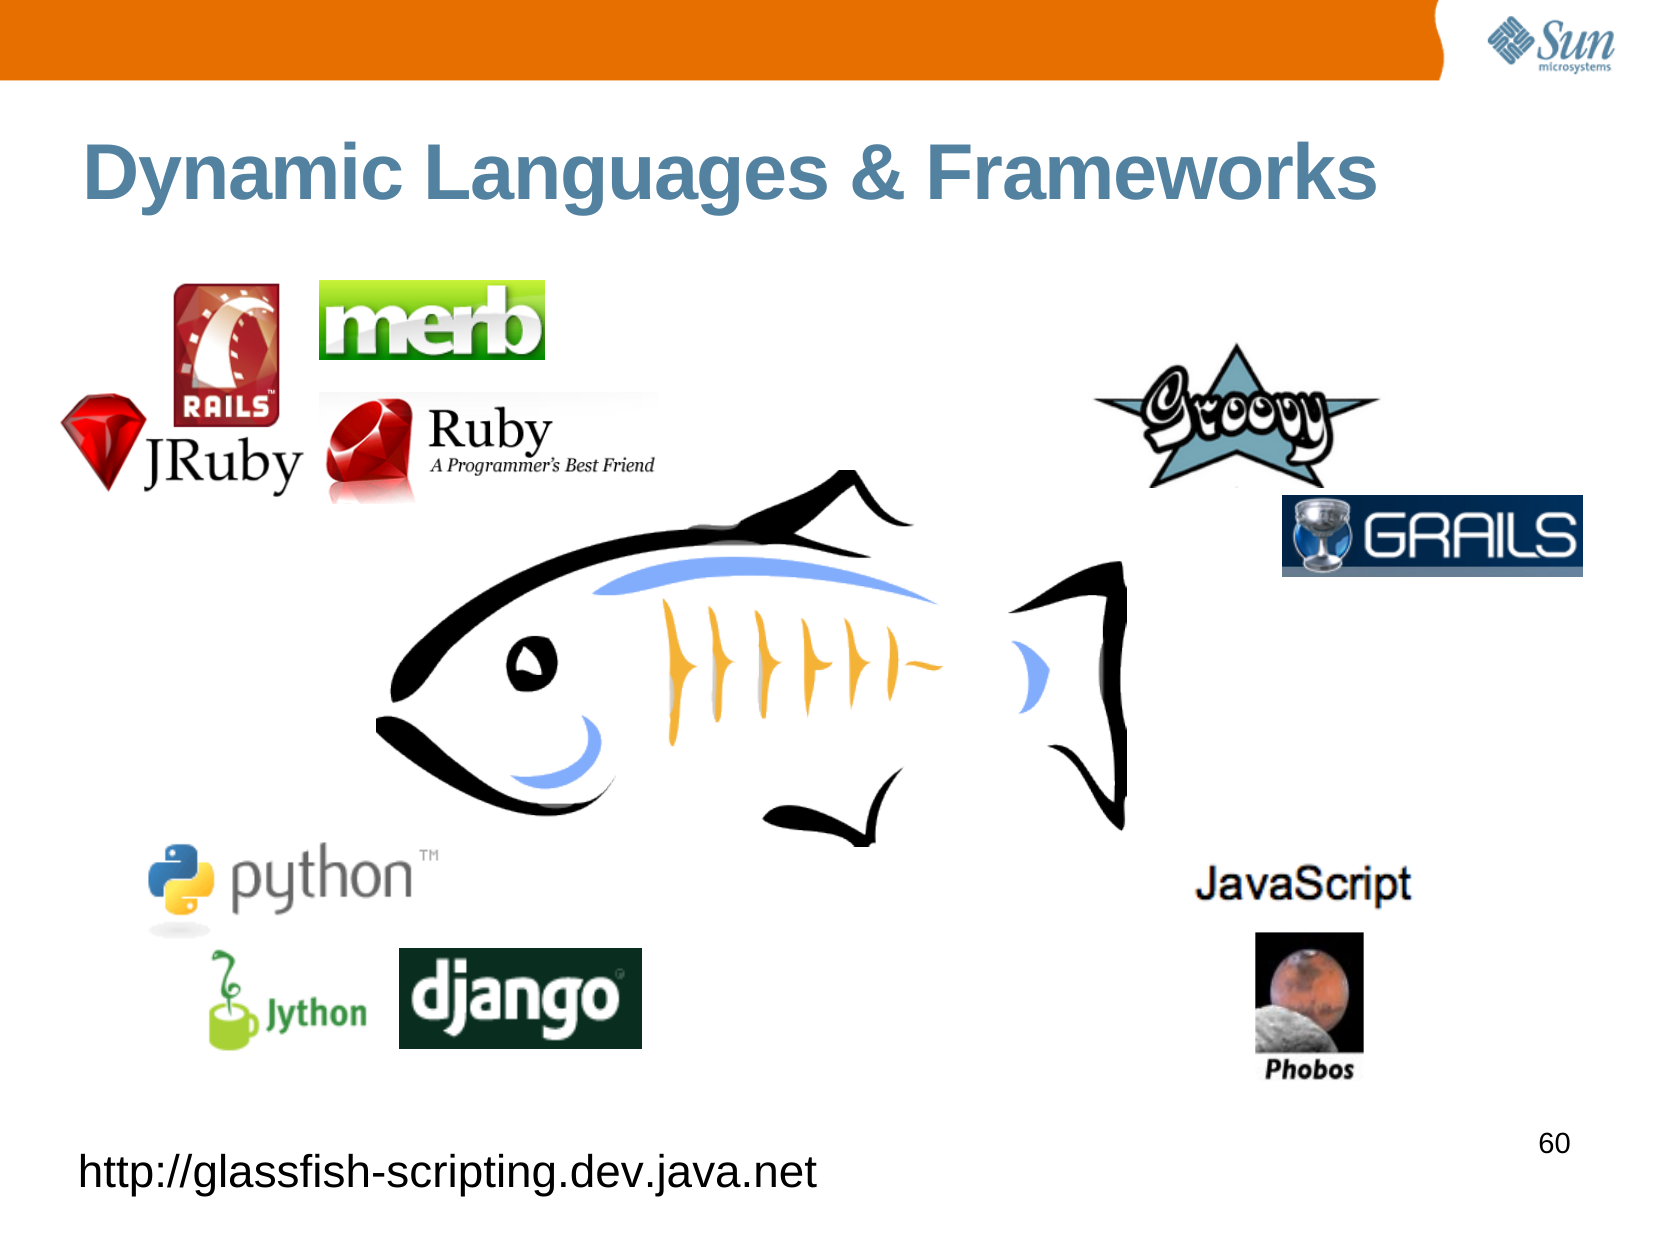

# Dynamic Languages & Frameworks
60
http://glassfish-scripting.dev.java.net